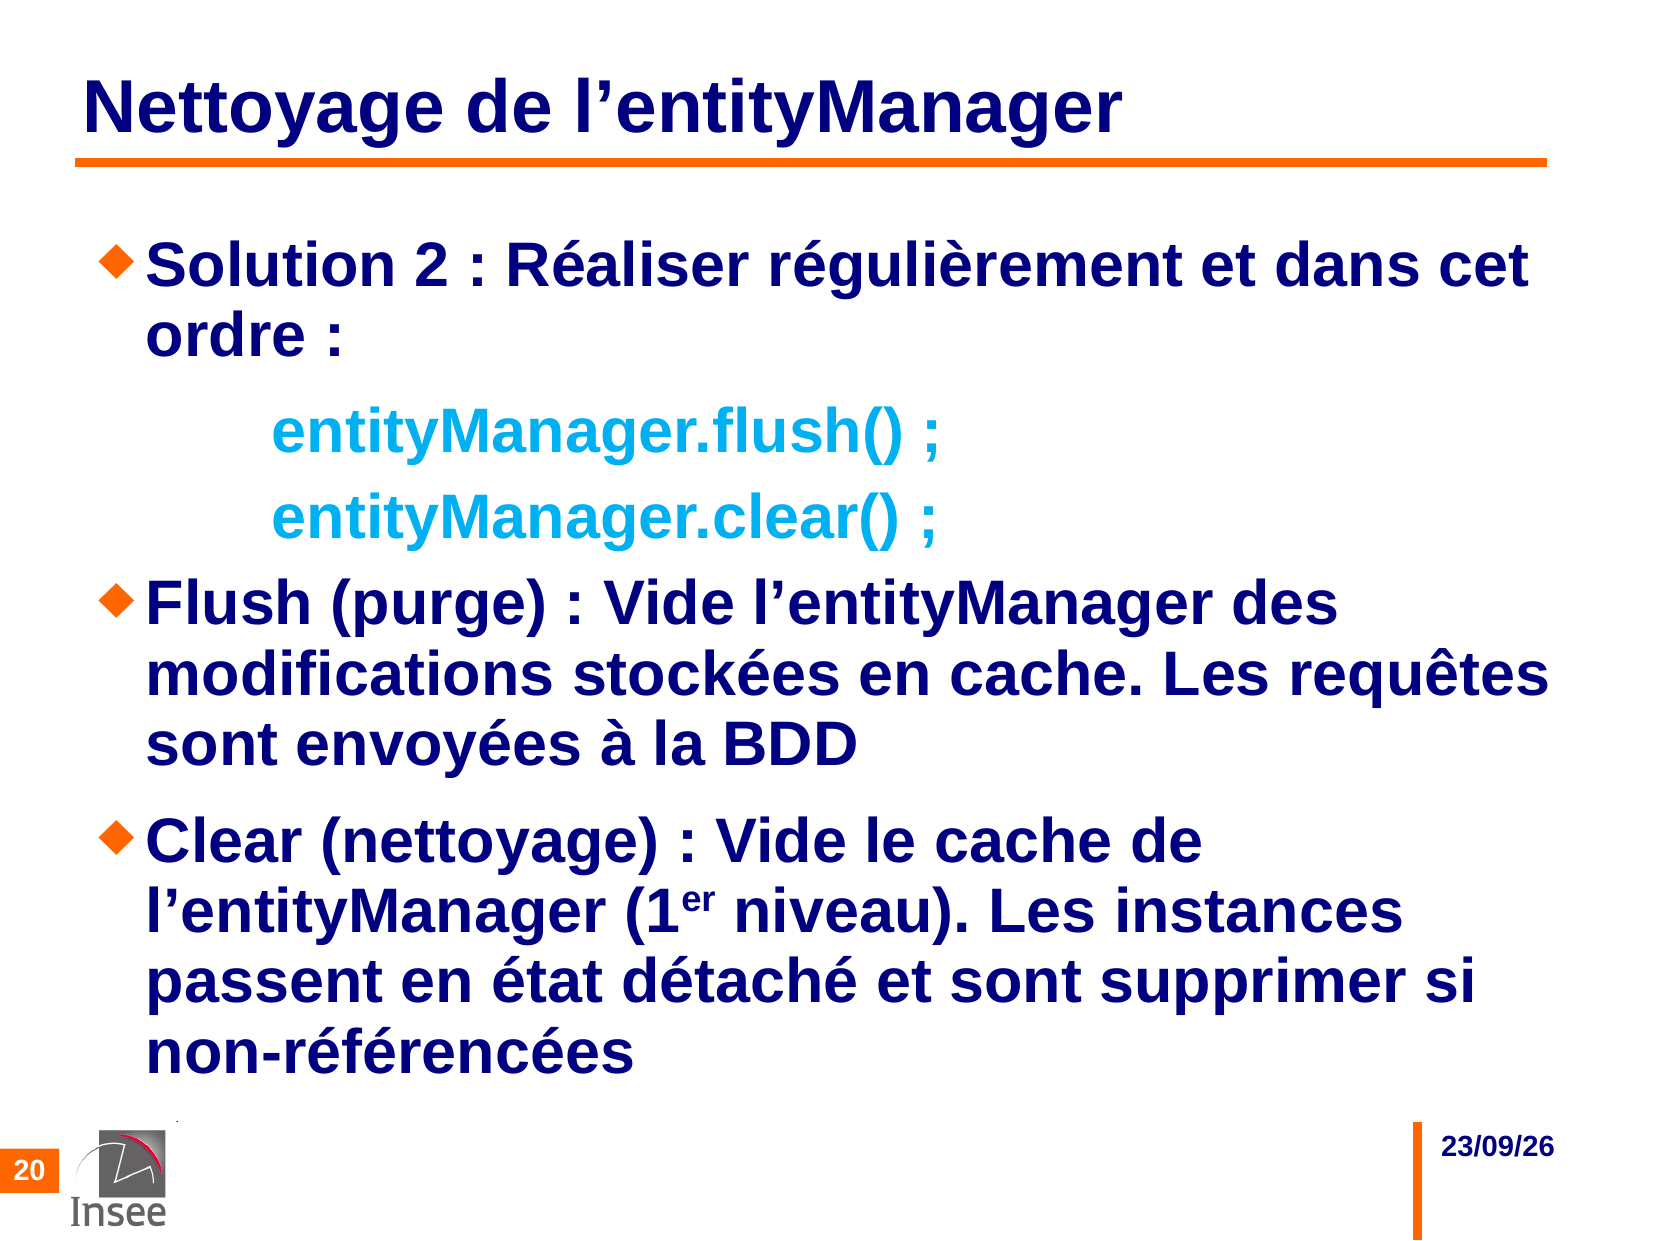

# Nettoyage de l’entityManager
Solution 2 : Réaliser régulièrement et dans cet ordre :
entityManager.flush() ;
entityManager.clear() ;
Flush (purge) : Vide l’entityManager des modifications stockées en cache. Les requêtes sont envoyées à la BDD
Clear (nettoyage) : Vide le cache de l’entityManager (1er niveau). Les instances passent en état détaché et sont supprimer si non-référencées
20